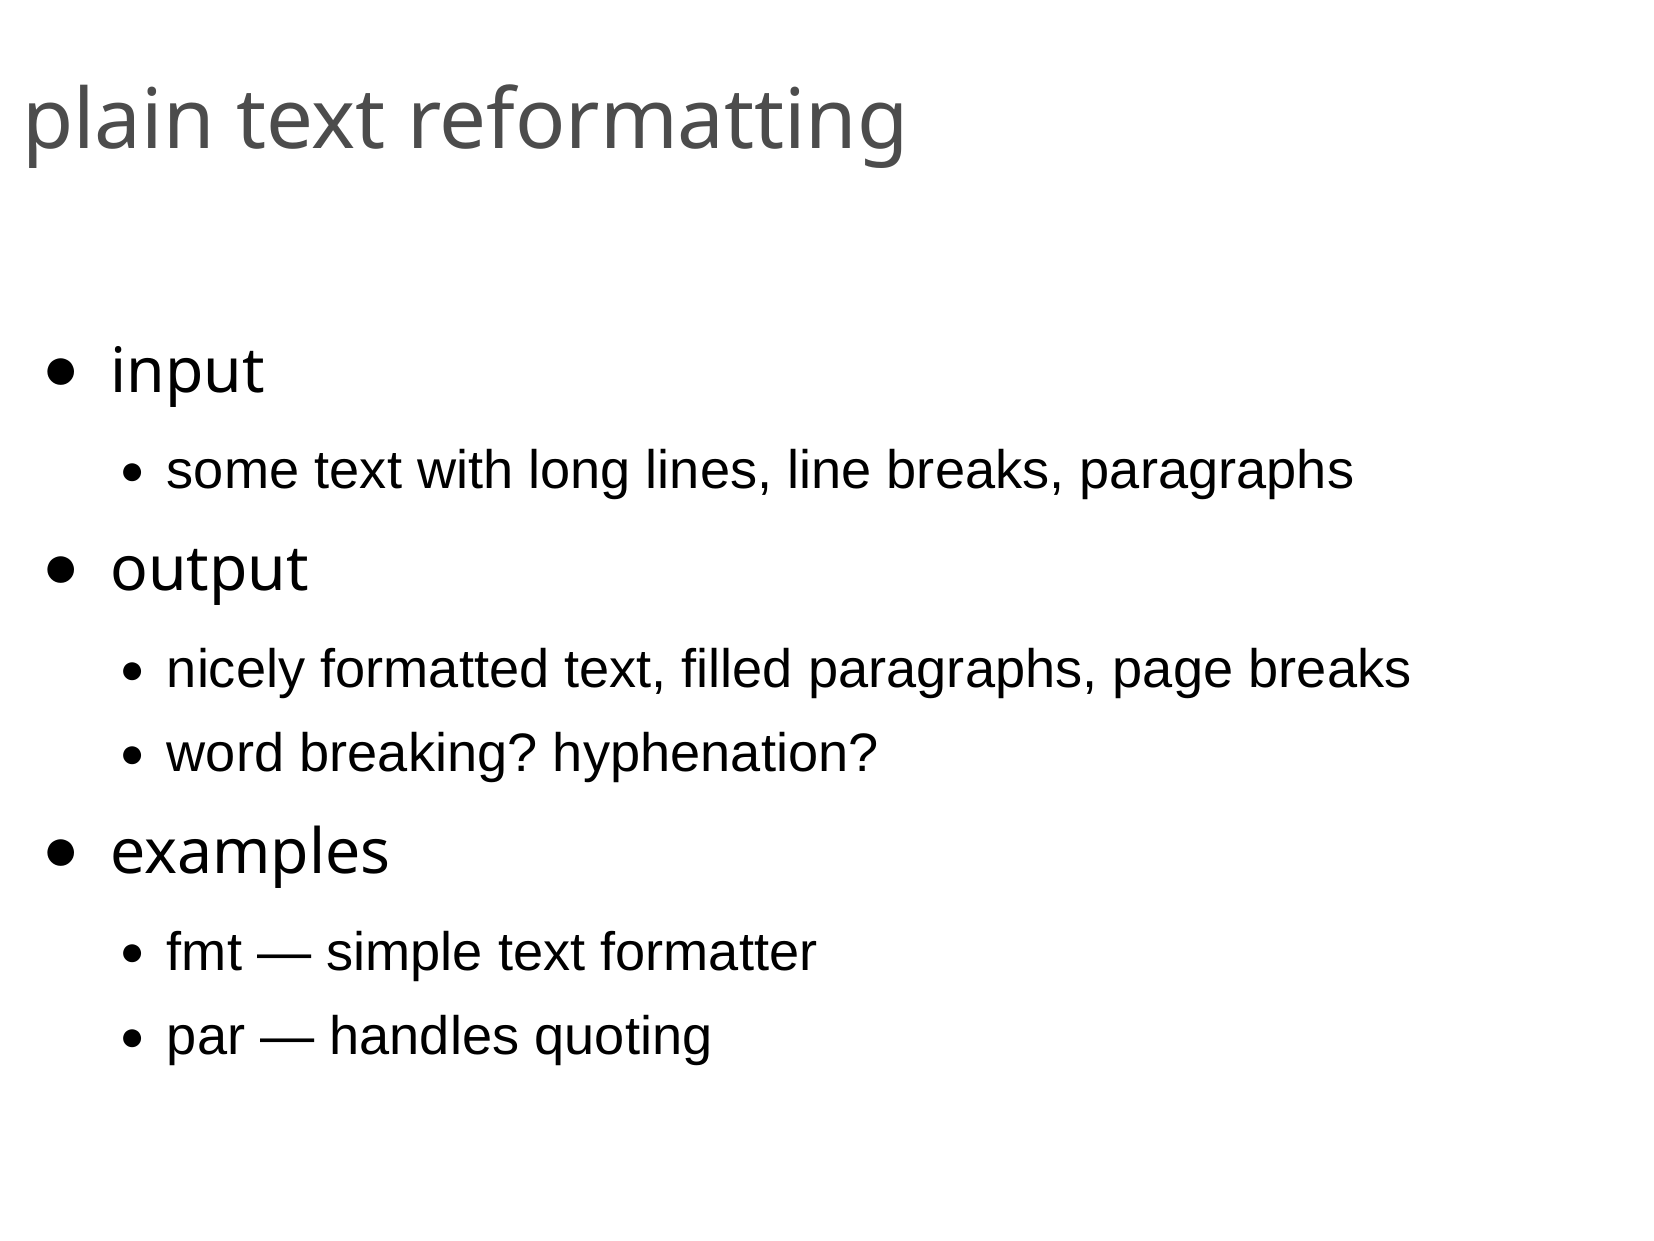

# plain text reformatting
input
some text with long lines, line breaks, paragraphs
output
nicely formatted text, filled paragraphs, page breaks
word breaking? hyphenation?
examples
fmt — simple text formatter
par — handles quoting